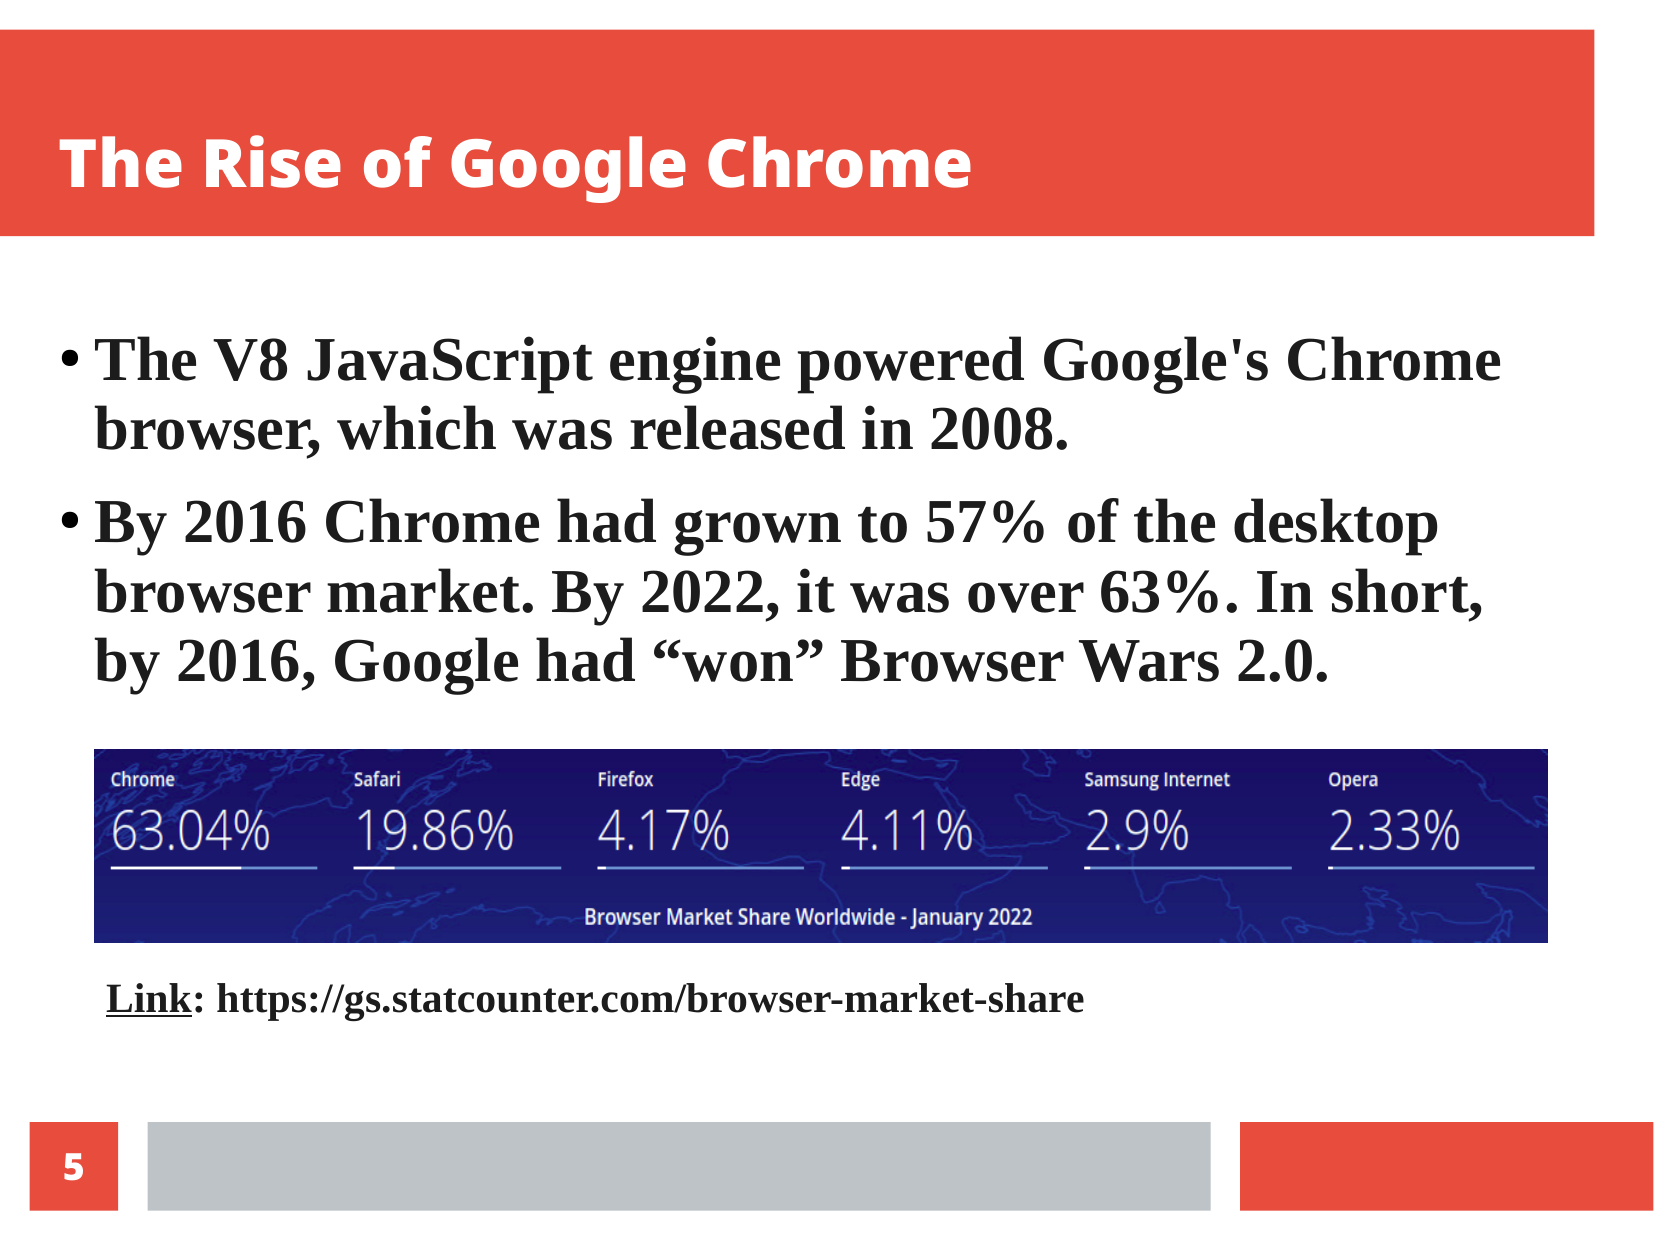

# The Rise of Google Chrome
The V8 JavaScript engine powered Google's Chrome browser, which was released in 2008.
By 2016 Chrome had grown to 57% of the desktop browser market. By 2022, it was over 63%. In short, by 2016, Google had “won” Browser Wars 2.0.
Link: https://gs.statcounter.com/browser-market-share
5